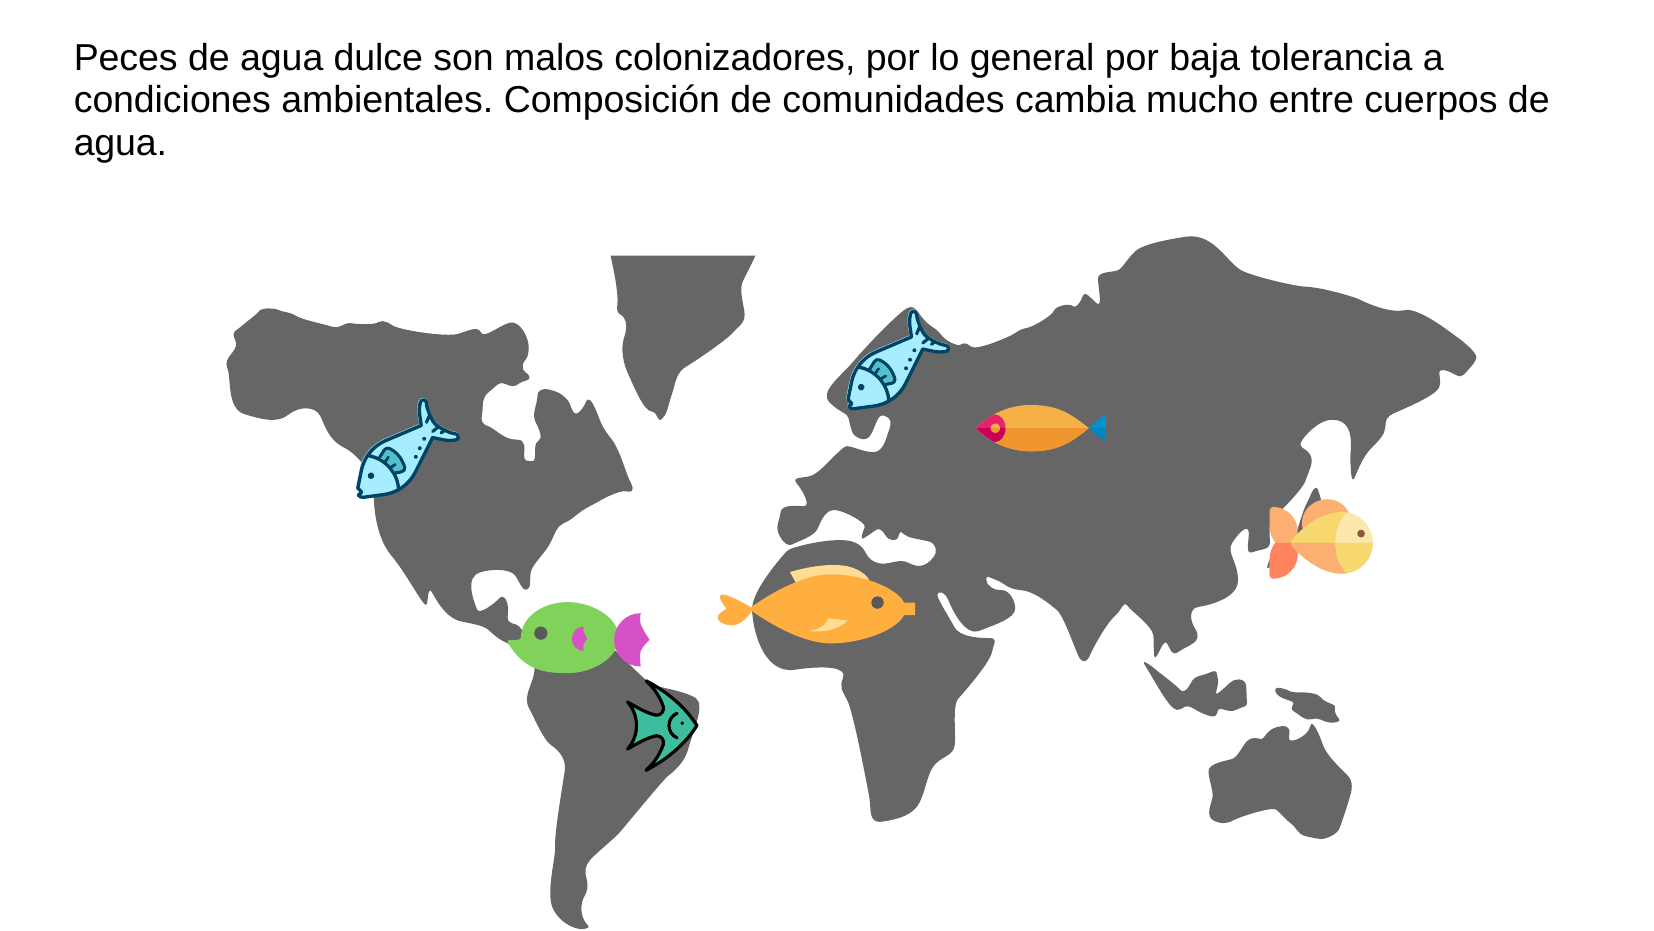

Peces de agua dulce son malos colonizadores, por lo general por baja tolerancia a condiciones ambientales. Composición de comunidades cambia mucho entre cuerpos de agua.